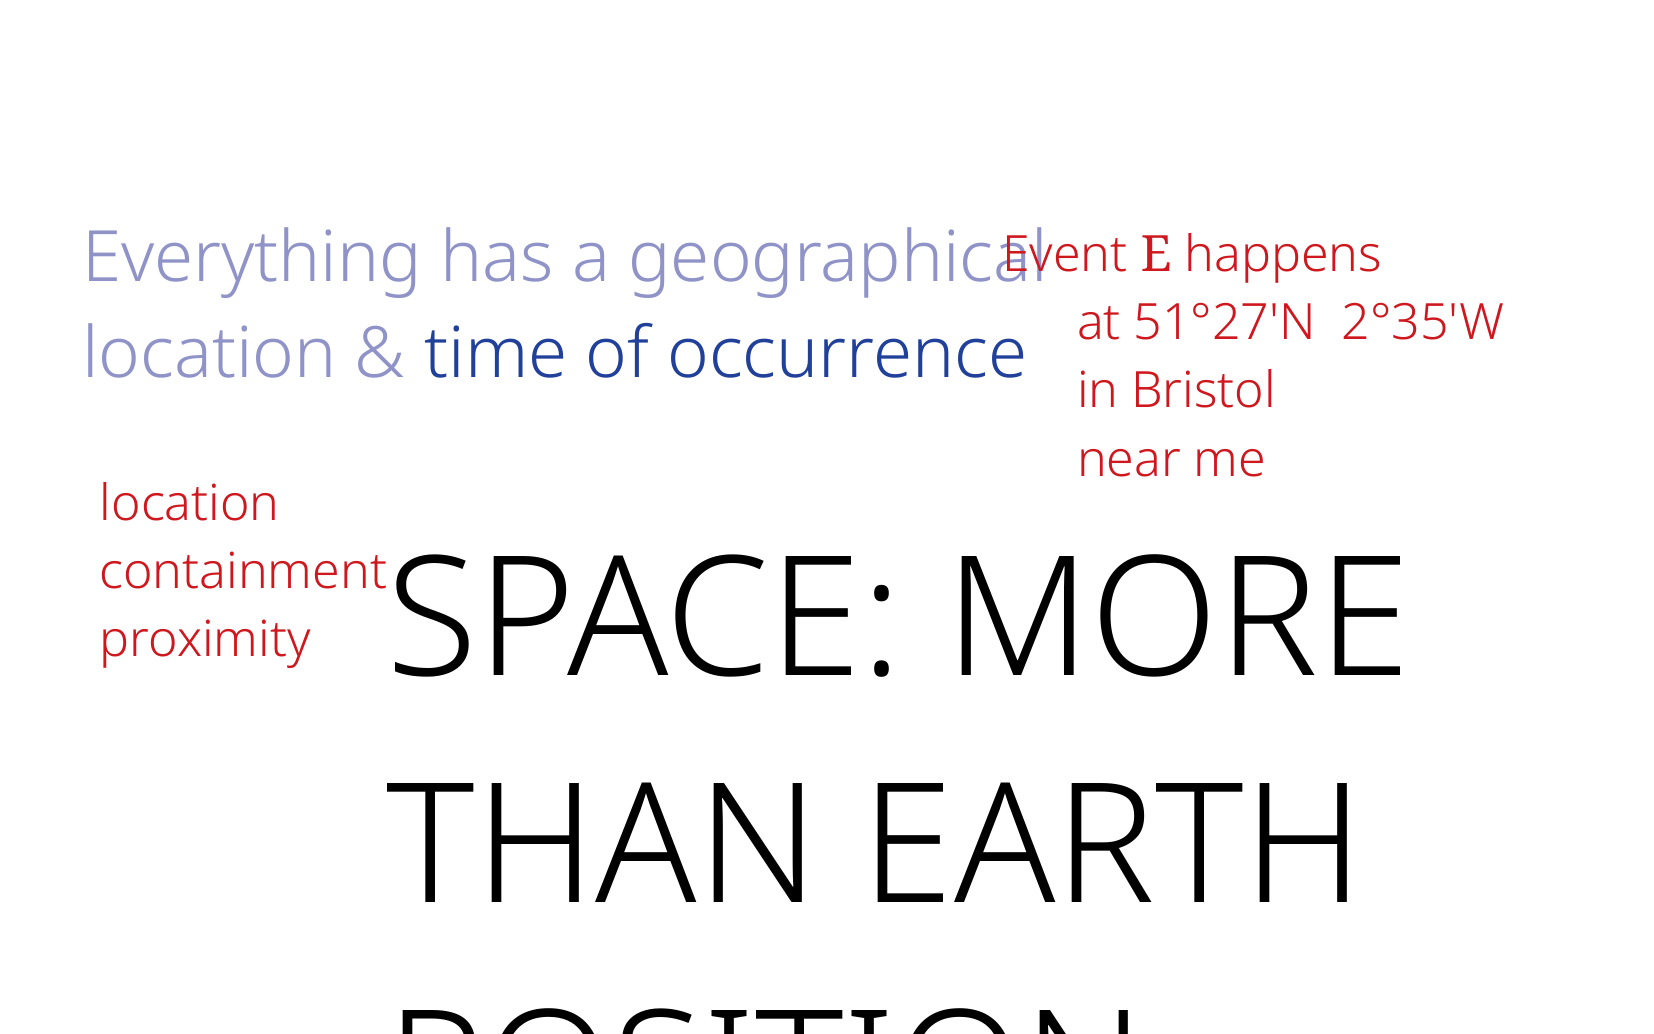

Everything has a geographical location & time of occurrence
Event E happens
	at 51°27'N 2°35'W
	in Bristol
	near me
location
containment
proximity
SPACE: MORE THAN EARTH POSITION